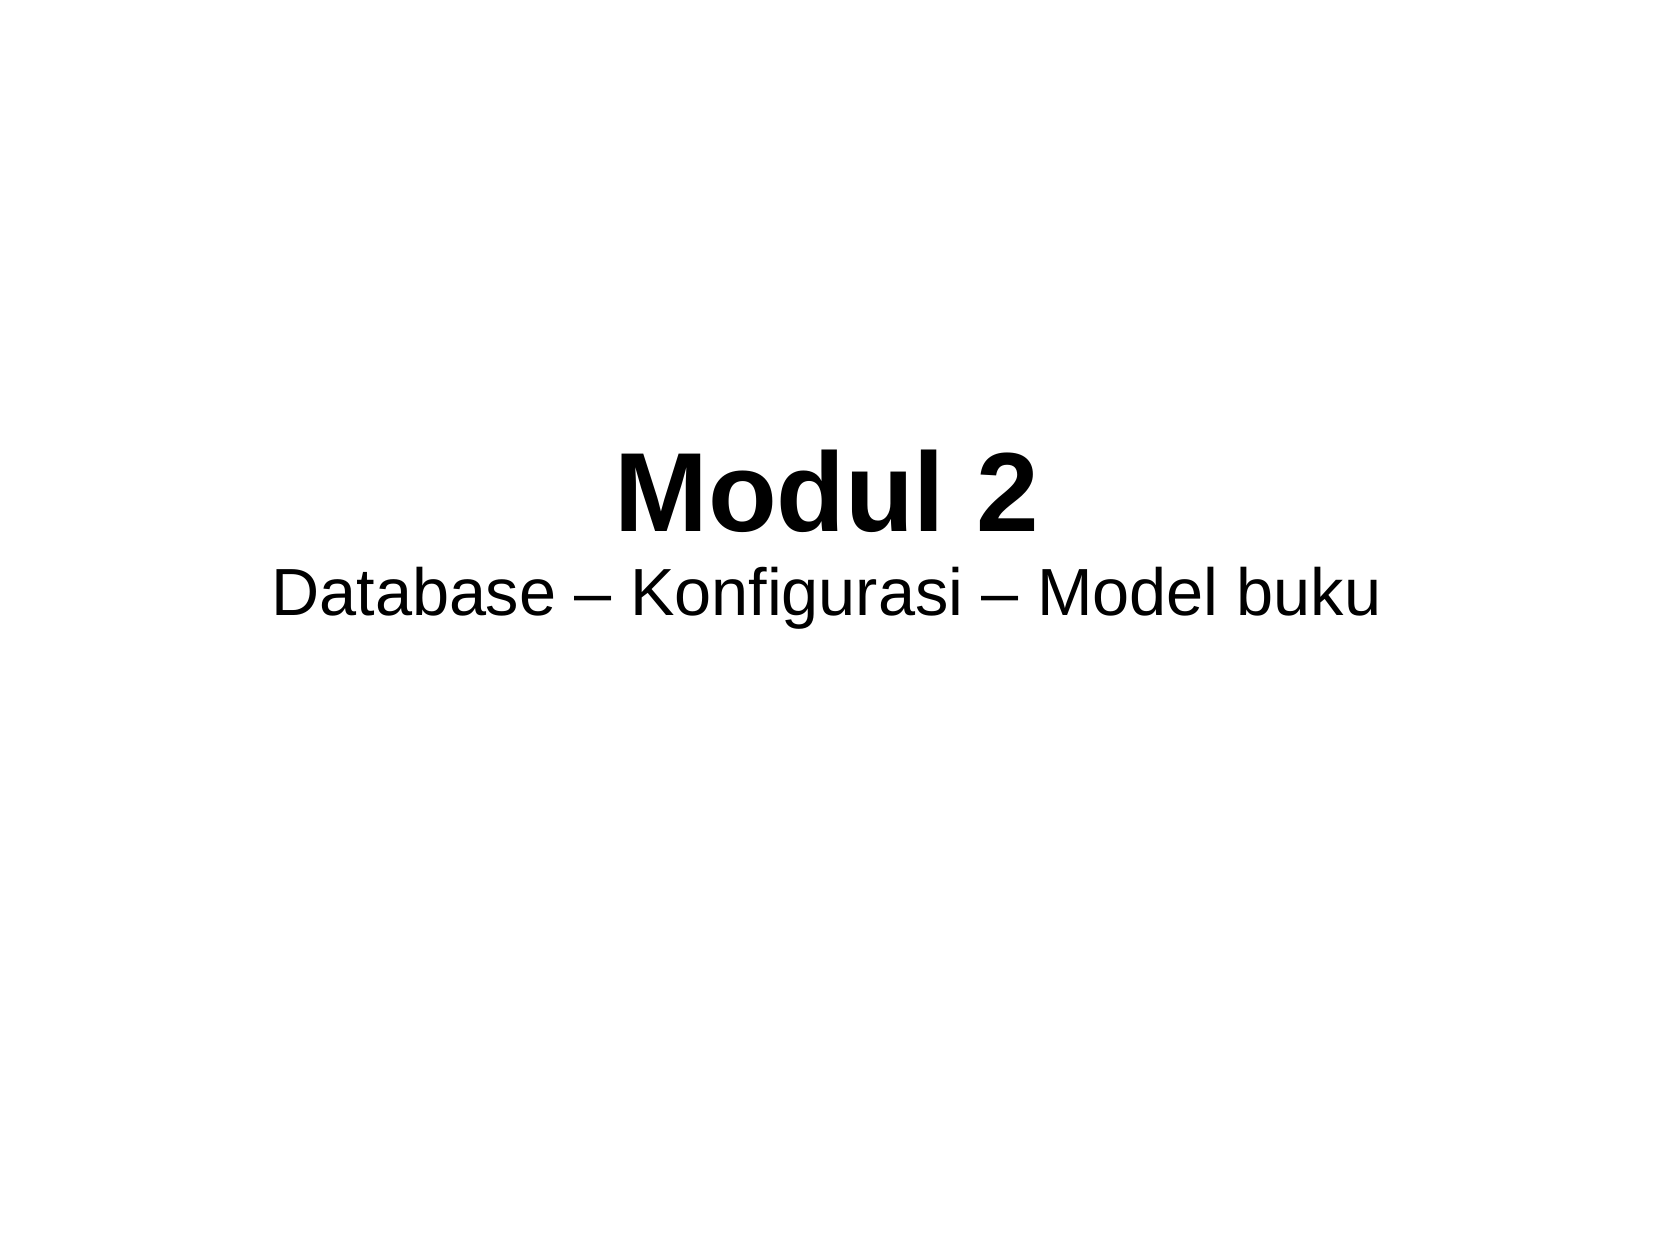

Modul 2
Database – Konfigurasi – Model buku